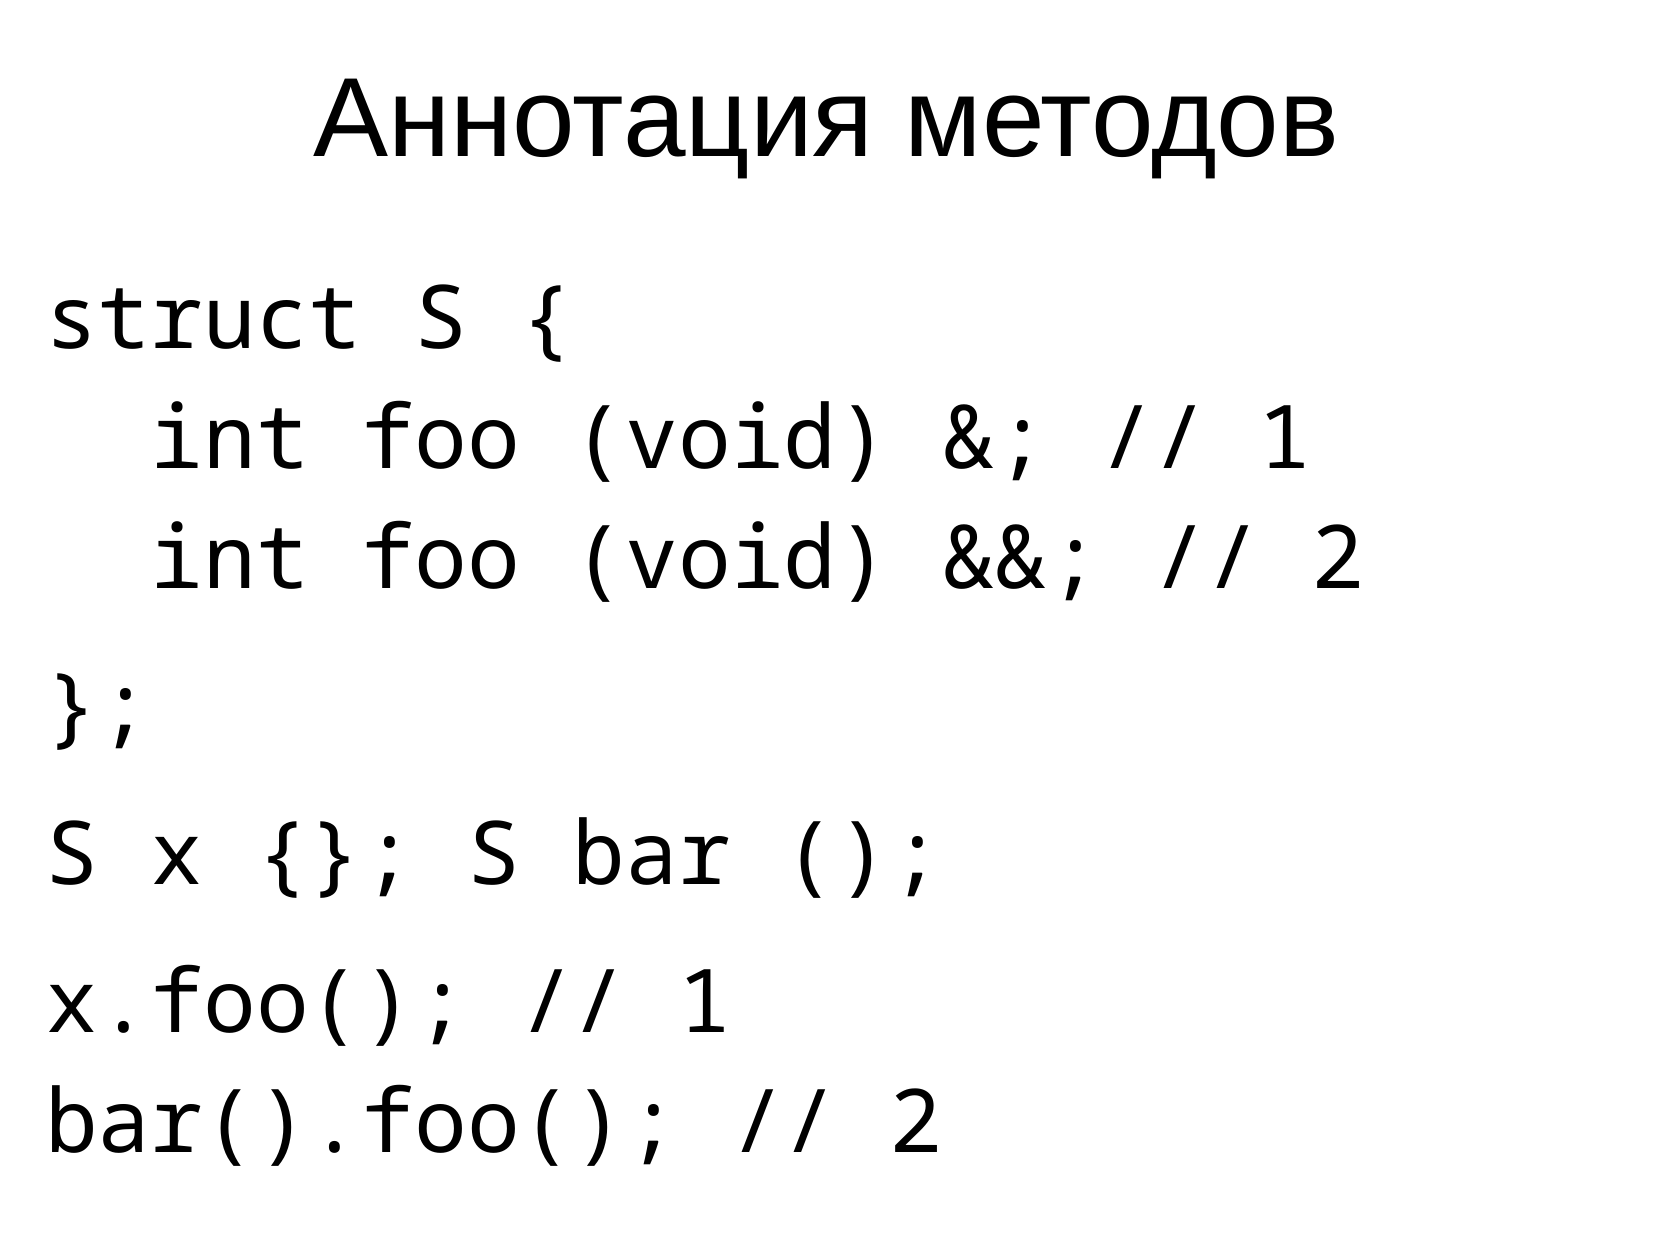

# Аннотация методов
struct S {
 int foo (void) &; // 1
 int foo (void) &&; // 2
};
S x {}; S bar ();
x.foo(); // 1
bar().foo(); // 2